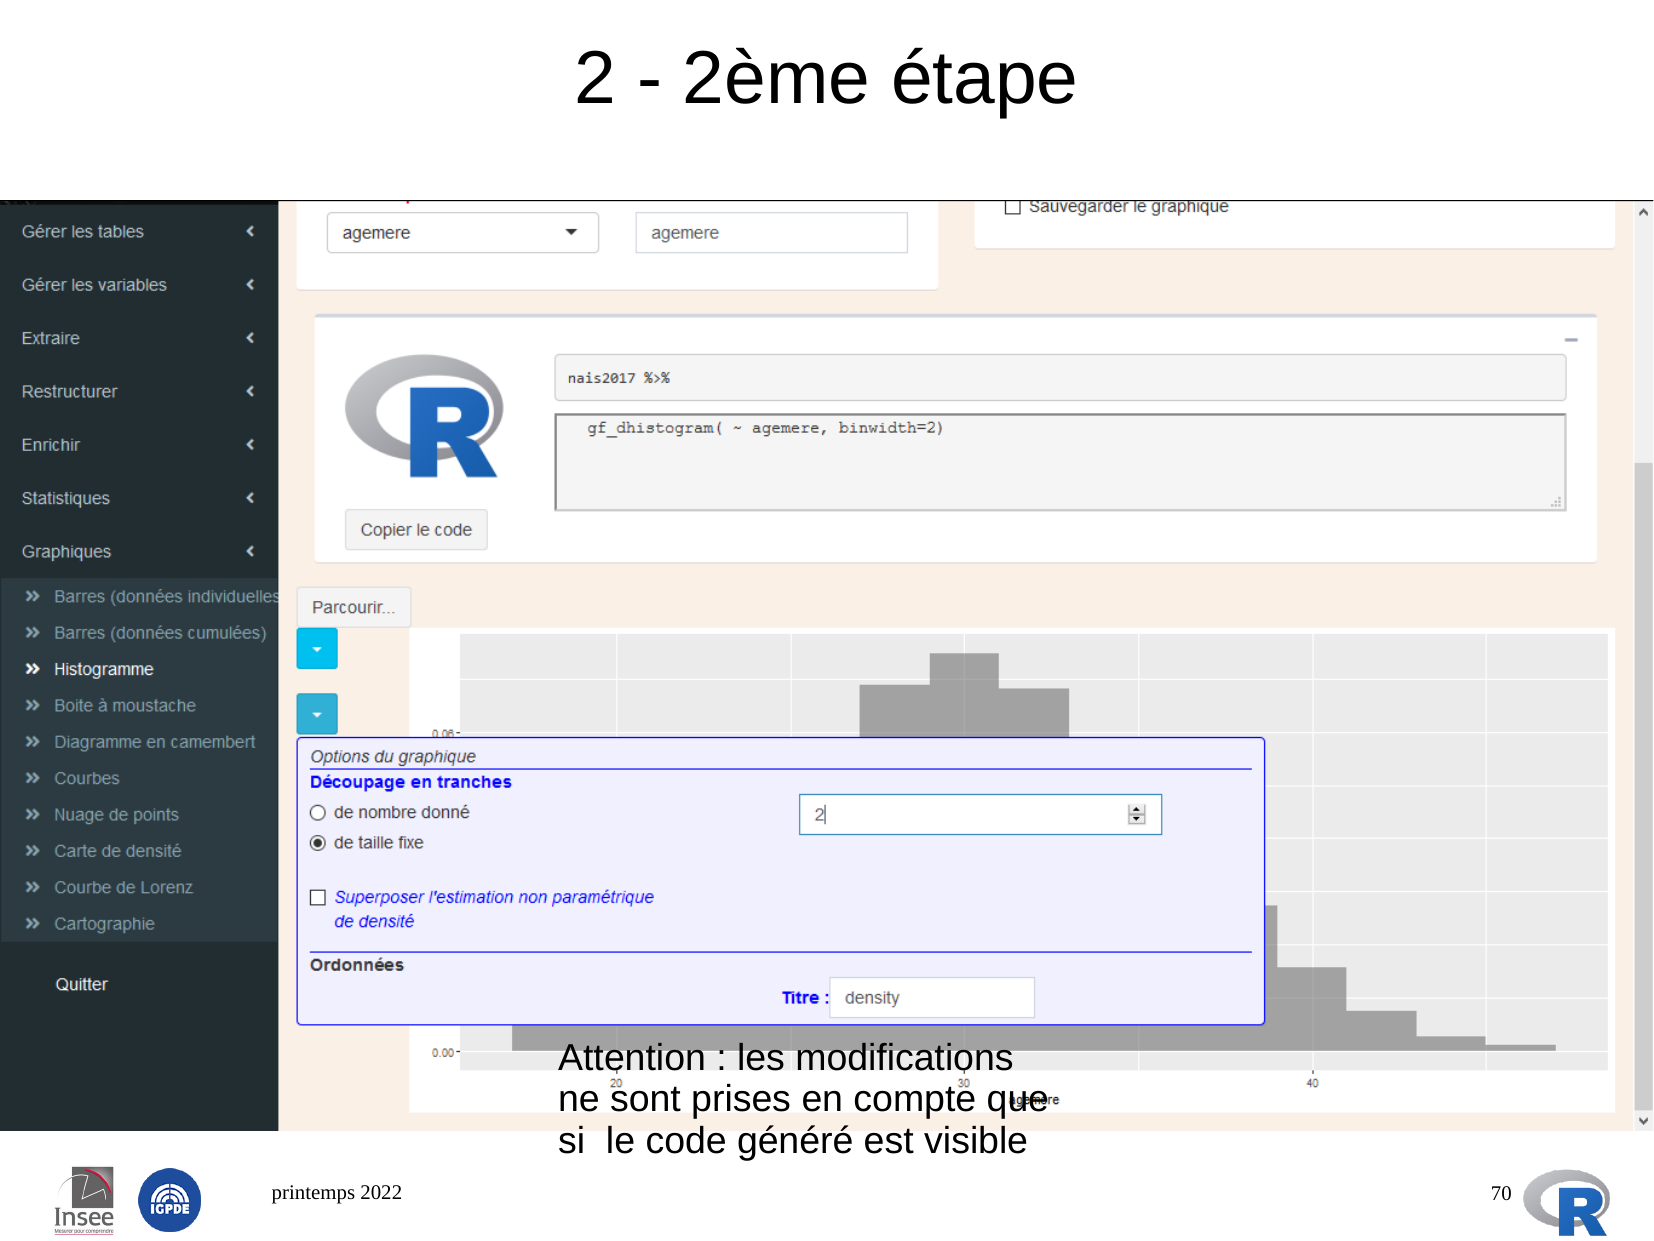

# 2 - 2ème étape
Attention : les modifications
ne sont prises en compte que
si le code généré est visible
printemps 2022
70